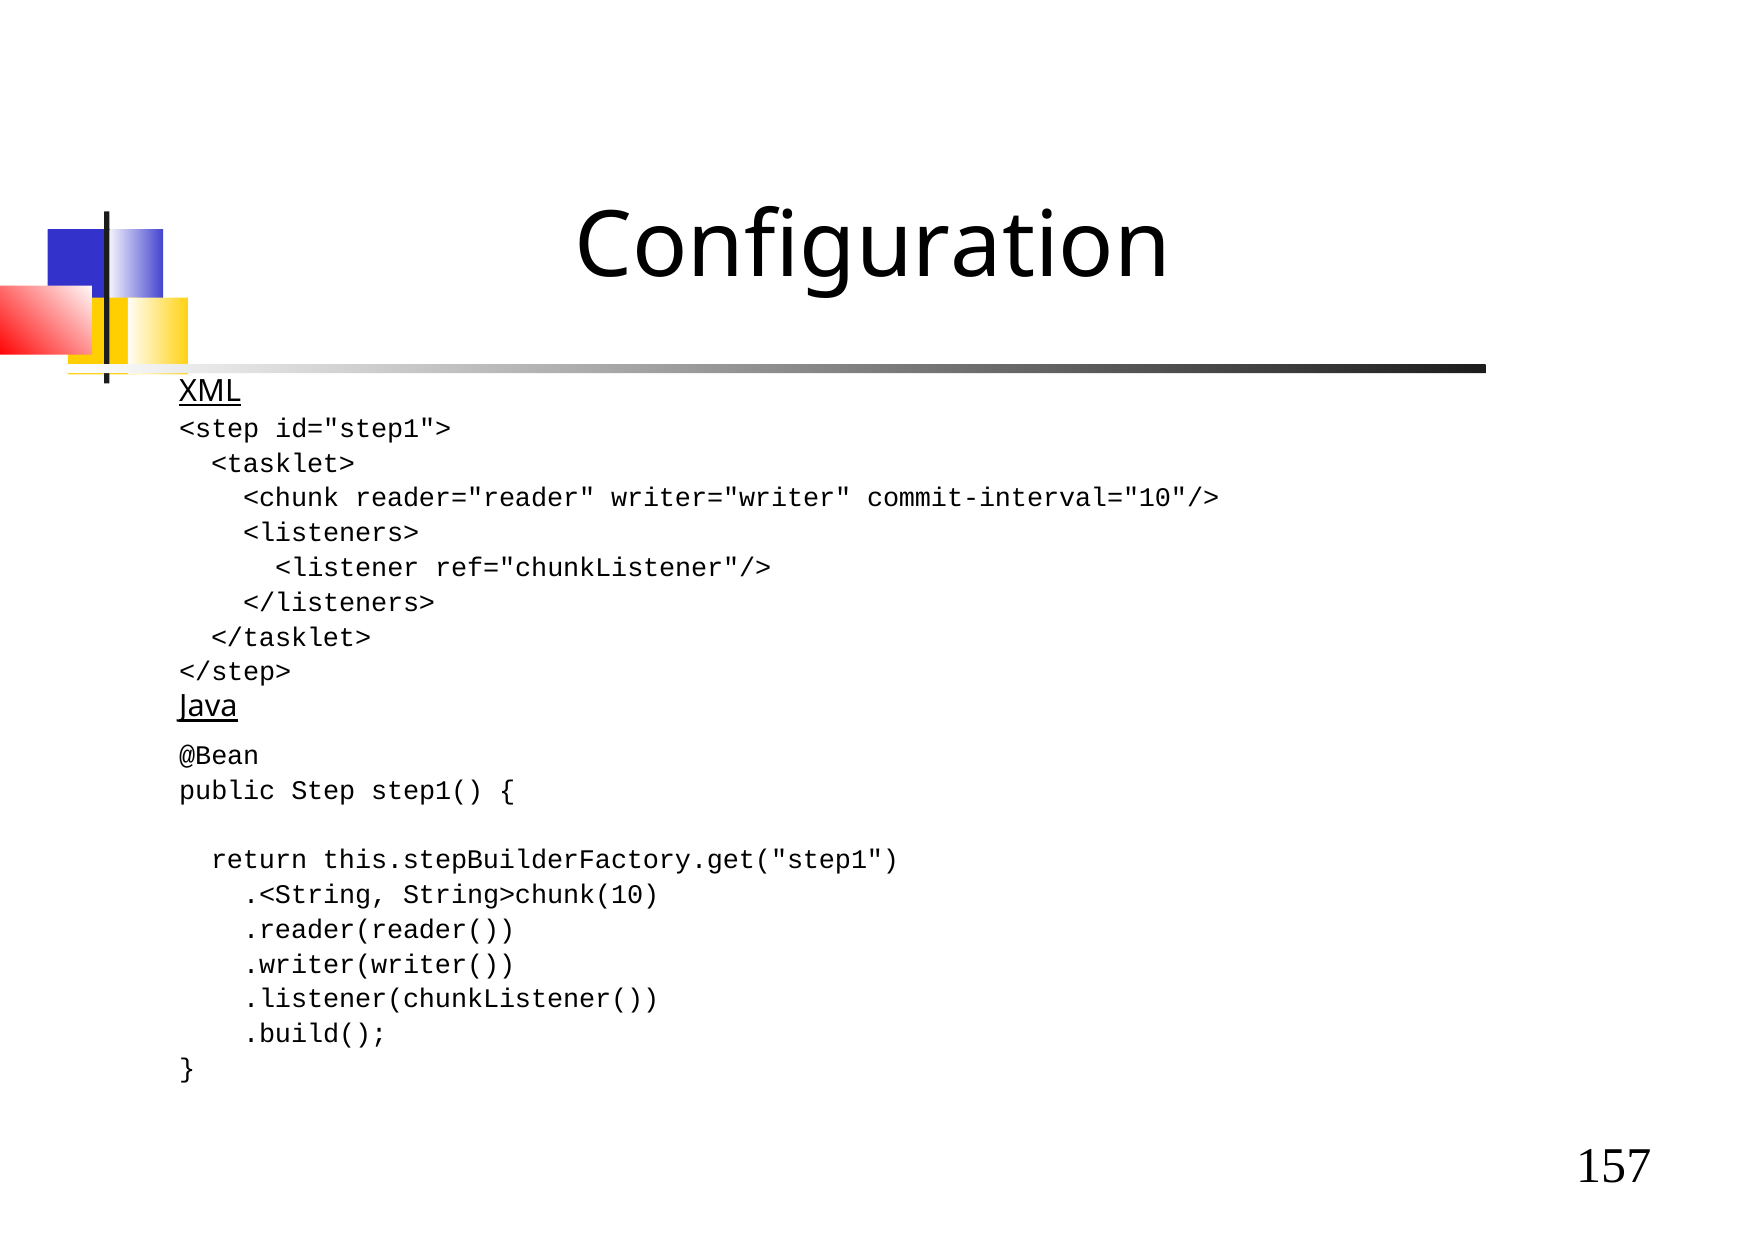

# Configuration
XML
<step id="step1">
 <tasklet>
 <chunk reader="reader" writer="writer" commit-interval="10"/>
 <listeners>
 <listener ref="chunkListener"/>
 </listeners>
 </tasklet>
</step>
Java
@Bean
public Step step1() {
 return this.stepBuilderFactory.get("step1")
 .<String, String>chunk(10)
 .reader(reader())
 .writer(writer())
 .listener(chunkListener())
 .build();
}